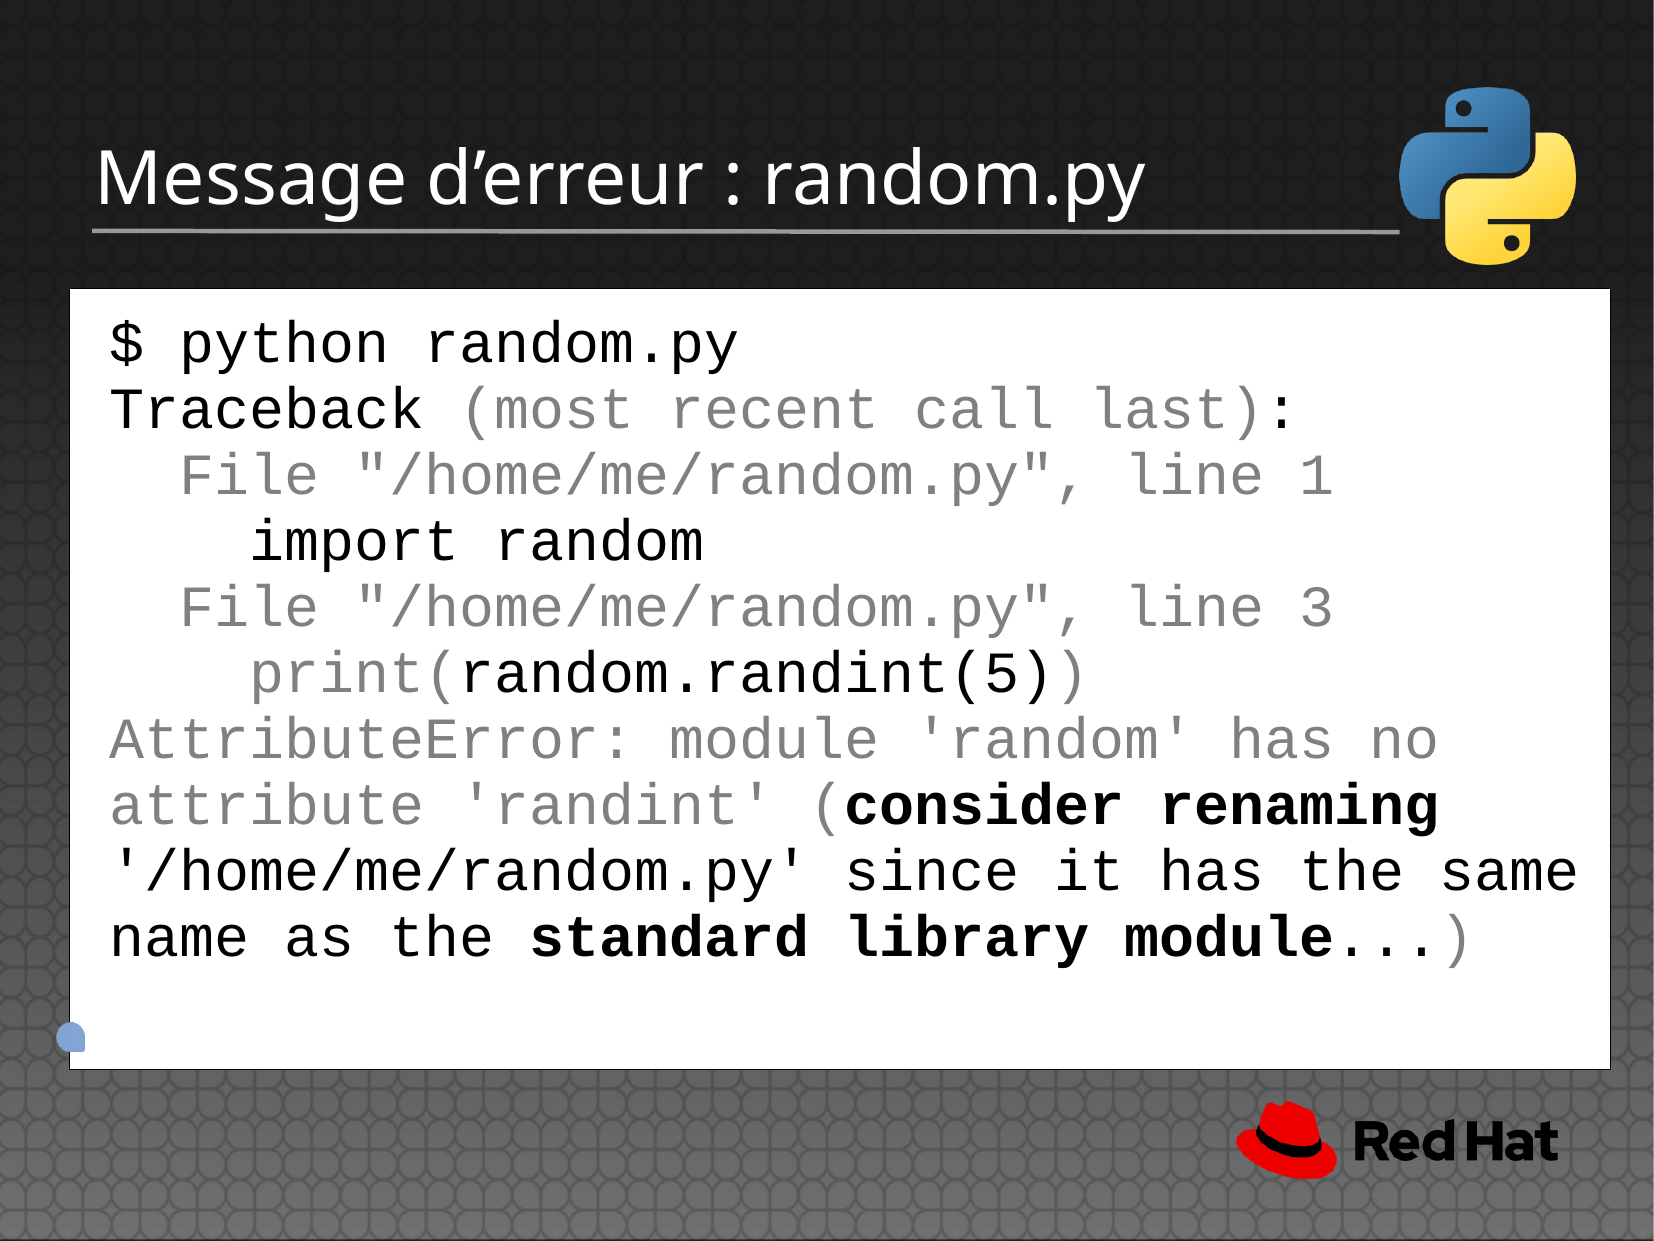

Message d’erreur : random.py
# $ python random.py Traceback (most recent call last): File "/home/me/random.py", line 1 import random File "/home/me/random.py", line 3 print(random.randint(5)) AttributeError: module 'random' has no attribute 'randint' (consider renaming '/home/me/random.py' since it has the same name as the standard library module...)